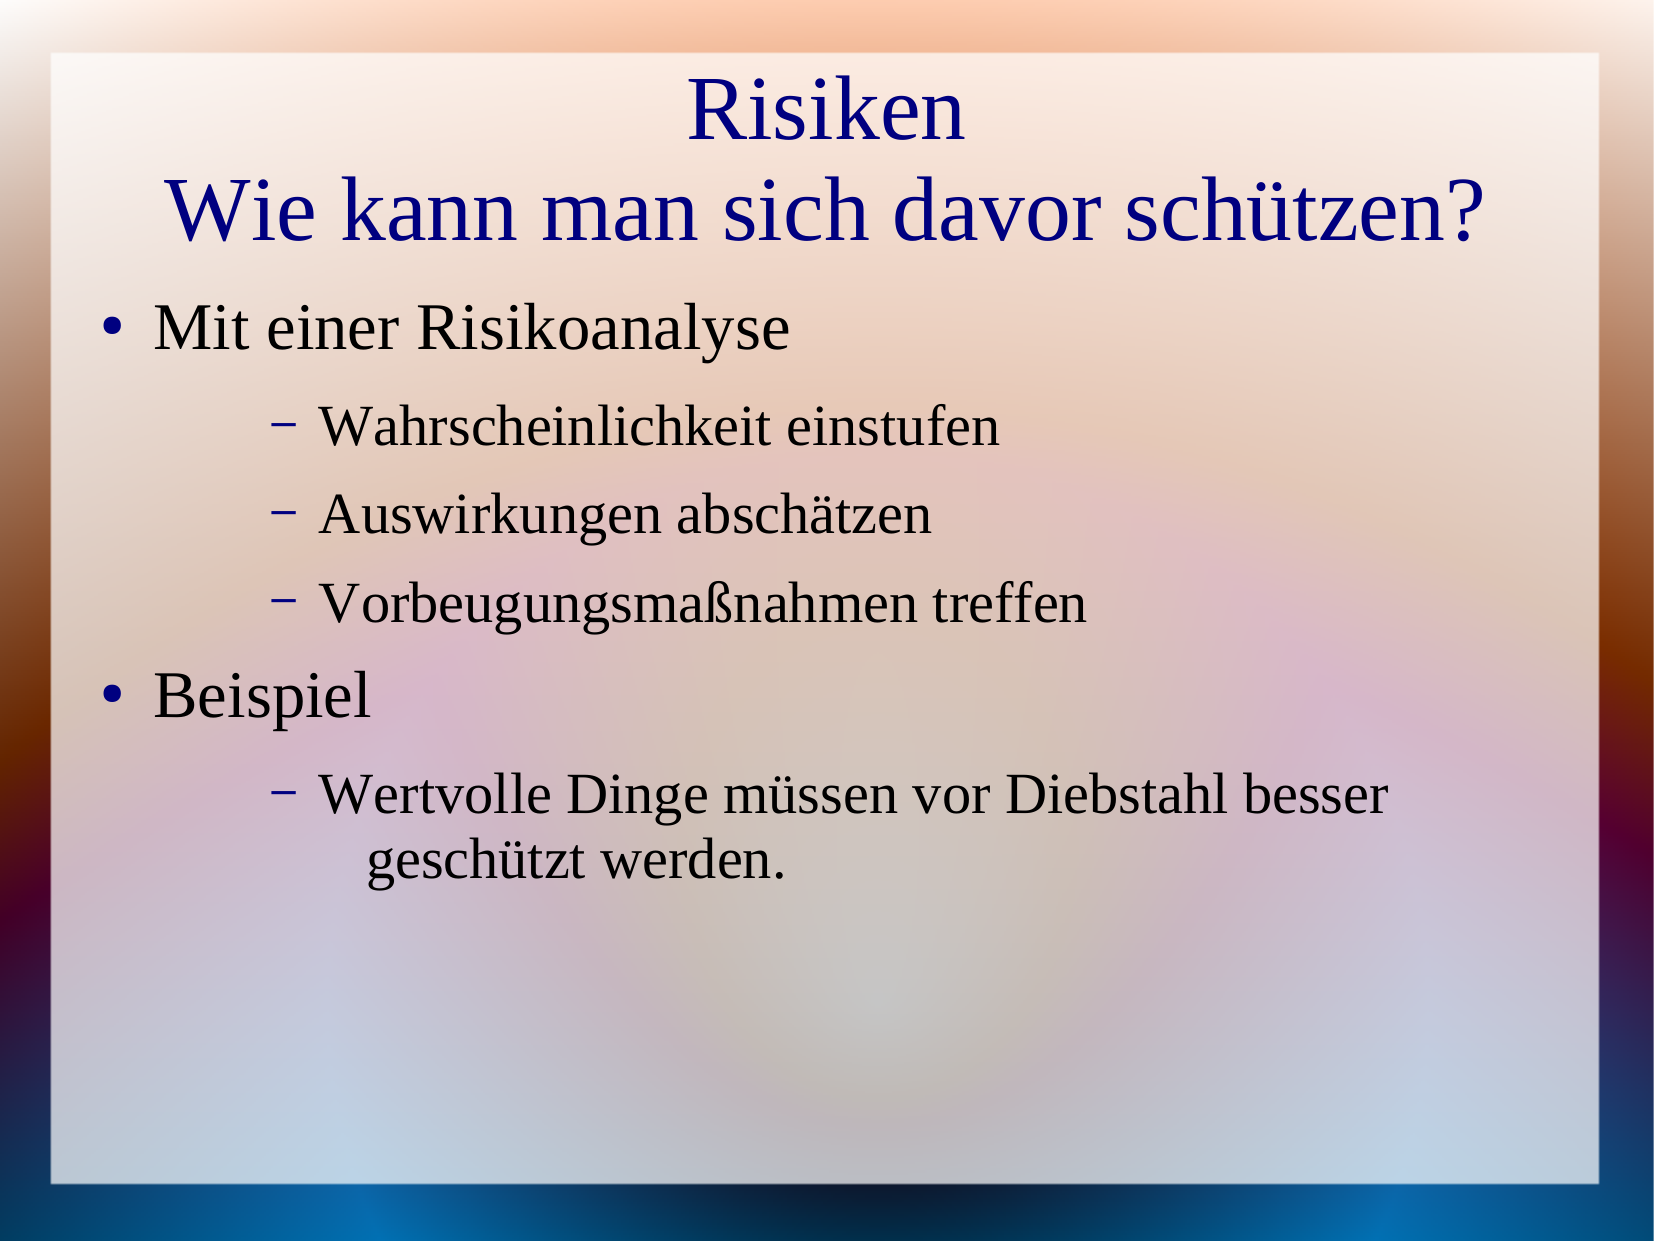

# Risiken Wie kann man sich davor schützen?
Mit einer Risikoanalyse
Wahrscheinlichkeit einstufen
Auswirkungen abschätzen
Vorbeugungsmaßnahmen treffen
Beispiel
Wertvolle Dinge müssen vor Diebstahl besser geschützt werden.